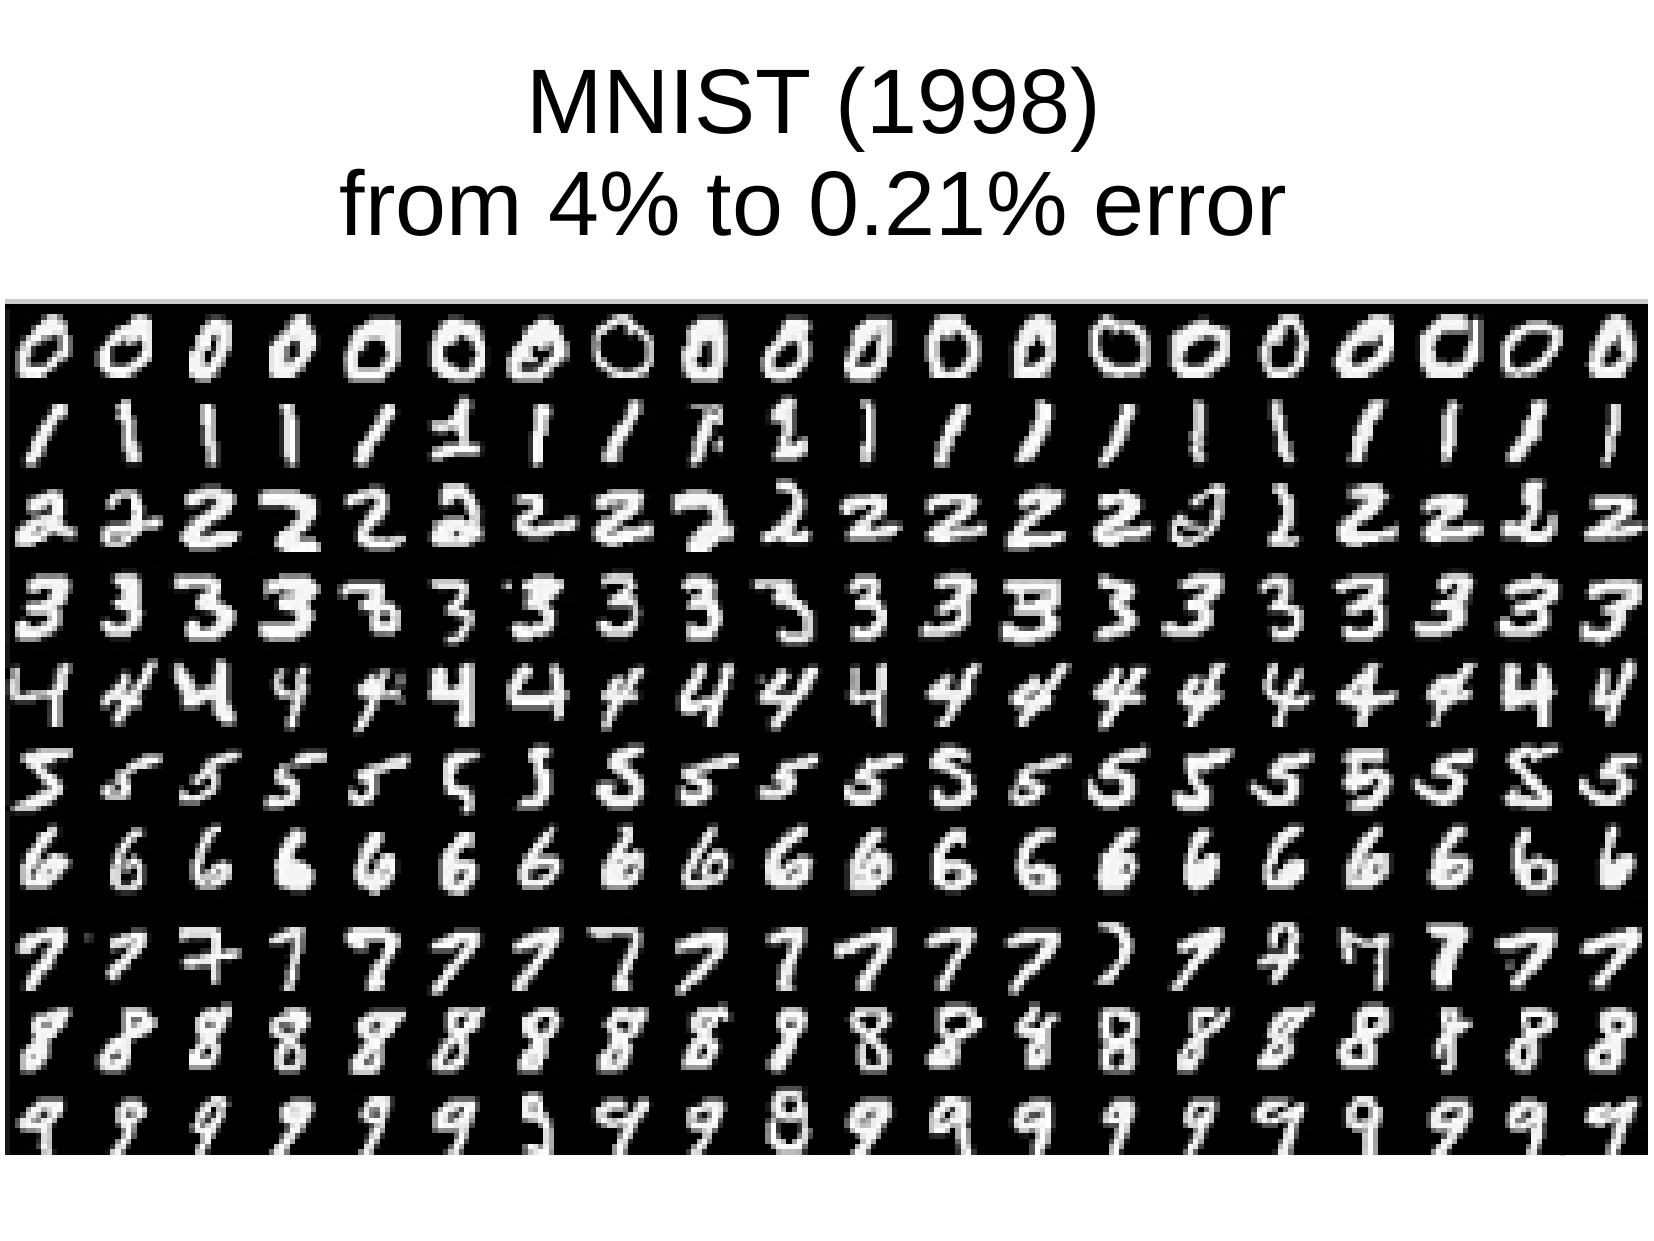

# MNIST (1998) from 4% to 0.21% error
3